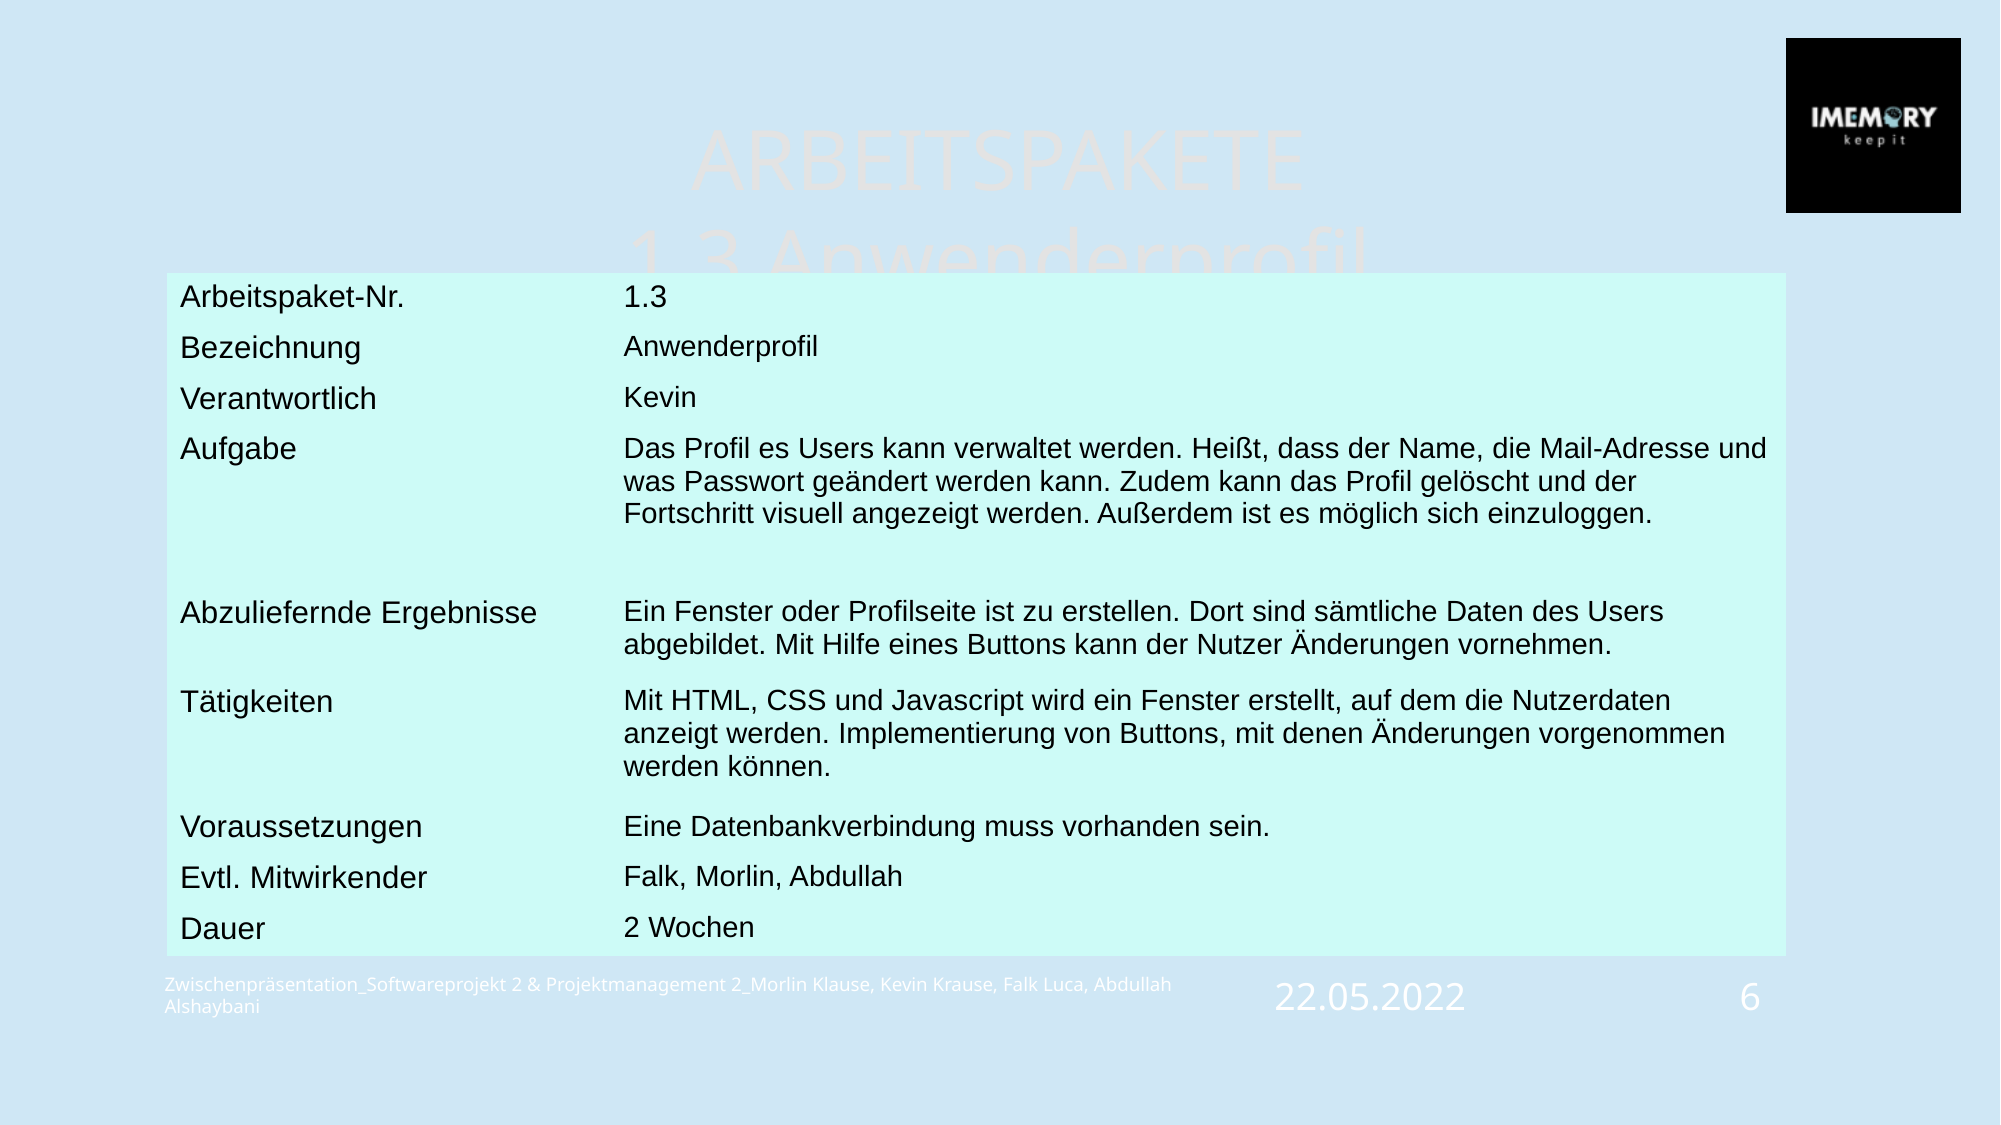

# ARBEITSPAKETE 1.3 Anwenderprofil
| Arbeitspaket-Nr. | 1.3 |
| --- | --- |
| Bezeichnung | Anwenderprofil |
| Verantwortlich | Kevin |
| Aufgabe | Das Profil es Users kann verwaltet werden. Heißt, dass der Name, die Mail-Adresse und was Passwort geändert werden kann. Zudem kann das Profil gelöscht und der Fortschritt visuell angezeigt werden. Außerdem ist es möglich sich einzuloggen. |
| Abzuliefernde Ergebnisse | Ein Fenster oder Profilseite ist zu erstellen. Dort sind sämtliche Daten des Users abgebildet. Mit Hilfe eines Buttons kann der Nutzer Änderungen vornehmen. |
| Tätigkeiten | Mit HTML, CSS und Javascript wird ein Fenster erstellt, auf dem die Nutzerdaten anzeigt werden. Implementierung von Buttons, mit denen Änderungen vorgenommen werden können. |
| Voraussetzungen | Eine Datenbankverbindung muss vorhanden sein. |
| Evtl. Mitwirkender | Falk, Morlin, Abdullah |
| Dauer | 2 Wochen |
Zwischenpräsentation_Softwareprojekt 2 & Projektmanagement 2_Morlin Klause, Kevin Krause, Falk Luca, Abdullah Alshaybani
22.05.2022